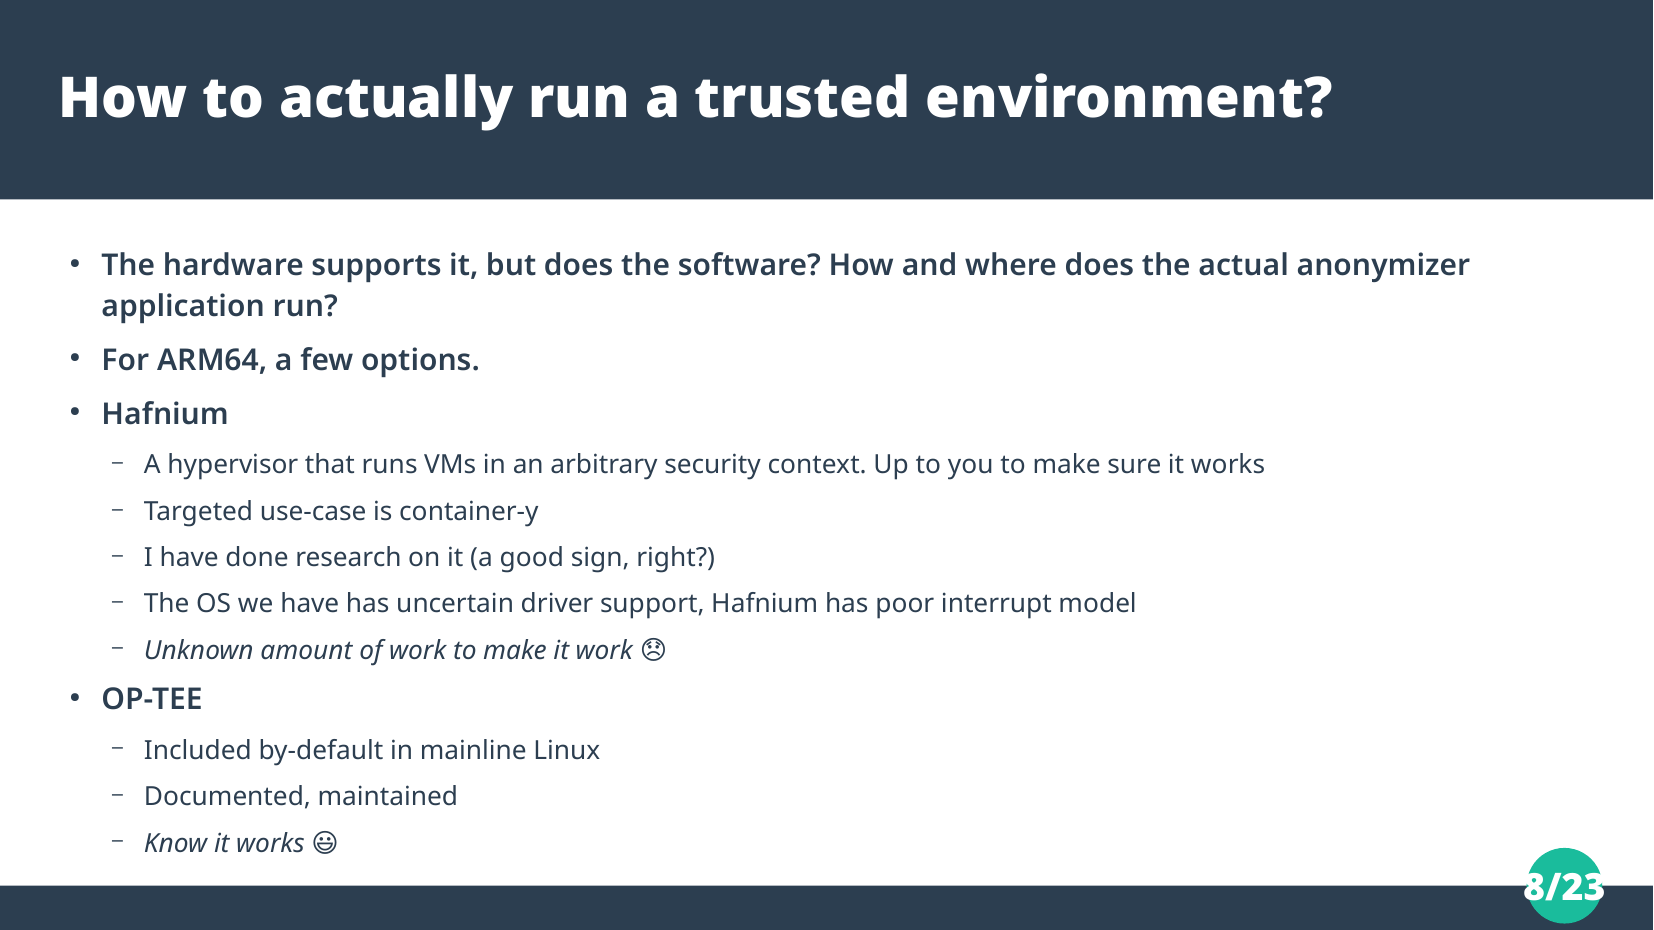

# How to actually run a trusted environment?
The hardware supports it, but does the software? How and where does the actual anonymizer application run?
For ARM64, a few options.
Hafnium
A hypervisor that runs VMs in an arbitrary security context. Up to you to make sure it works
Targeted use-case is container-y
I have done research on it (a good sign, right?)
The OS we have has uncertain driver support, Hafnium has poor interrupt model
Unknown amount of work to make it work 😞
OP-TEE
Included by-default in mainline Linux
Documented, maintained
Know it works 😃